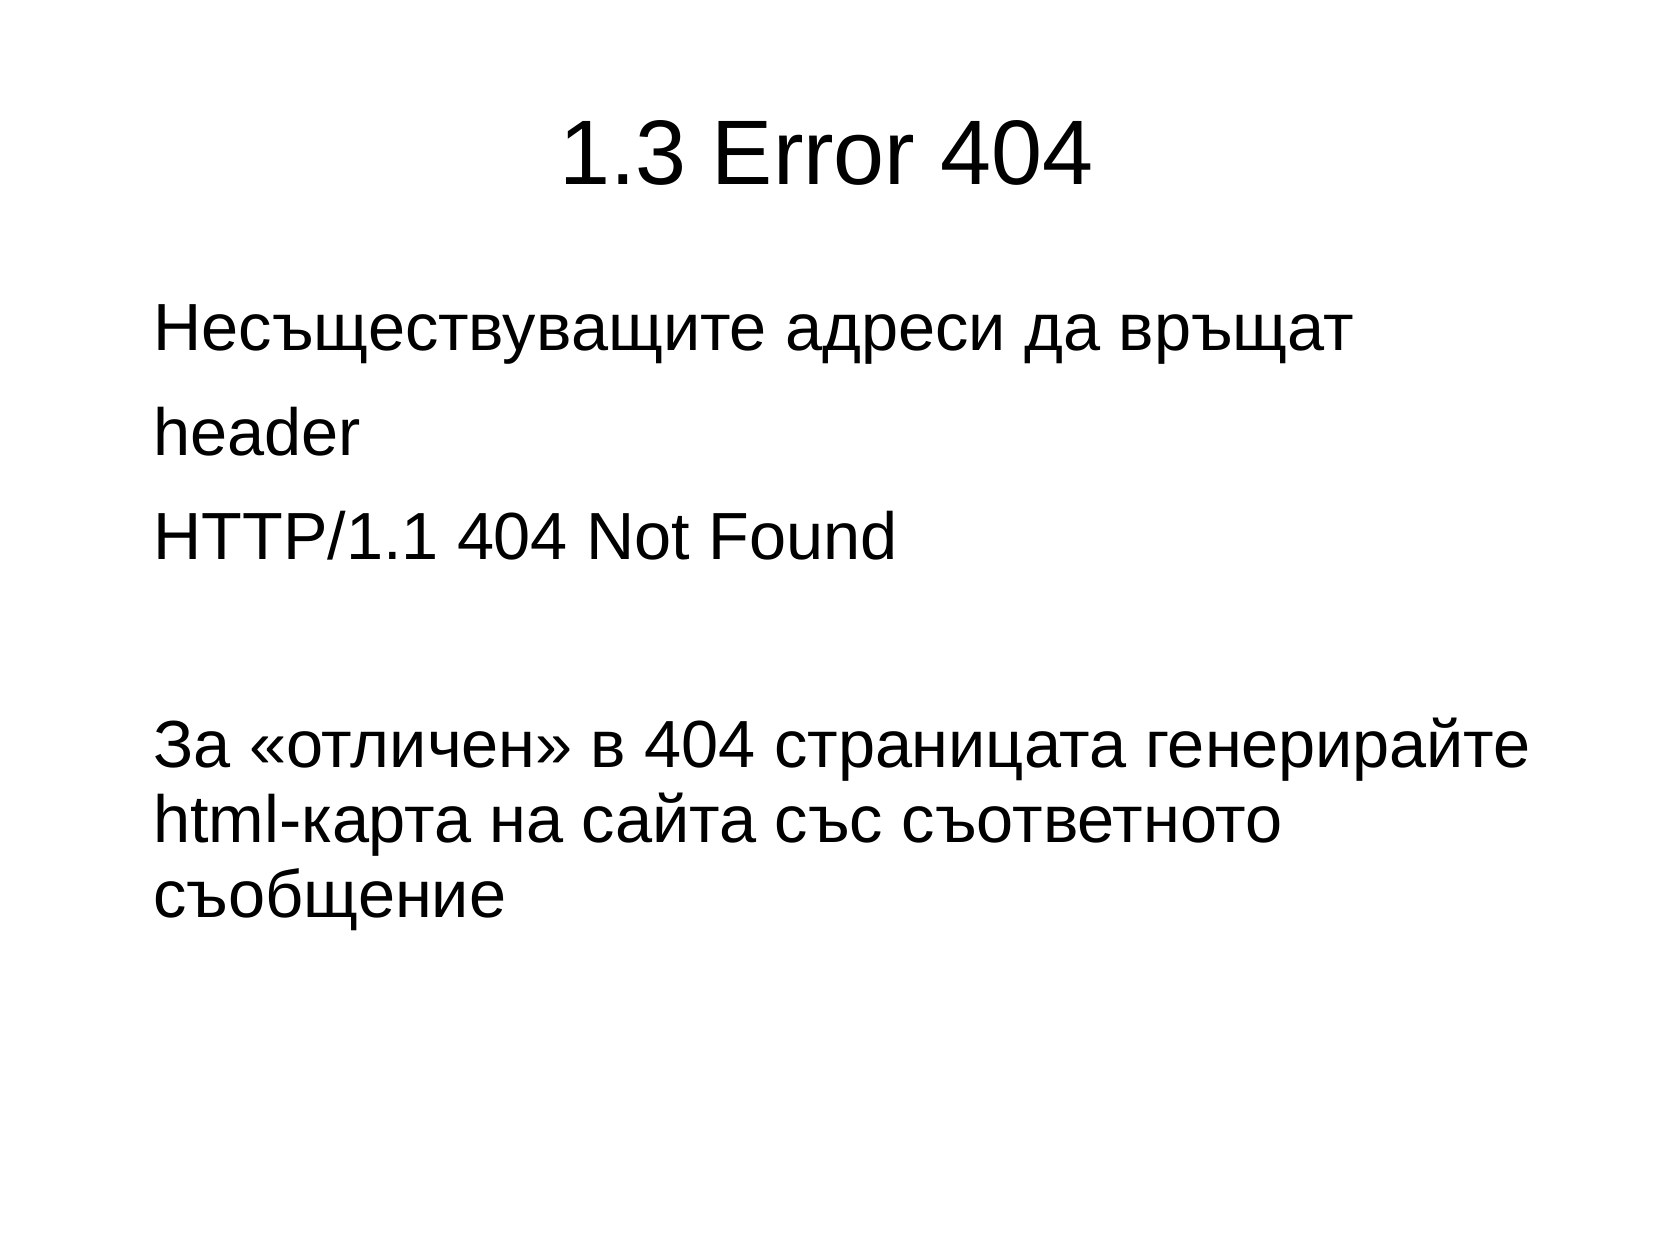

# 1.3 Error 404
Несъществуващите адреси да връщат
header
HTTP/1.1 404 Not Found
За «отличен» в 404 страницата генерирайте html-карта на сайта със съответното съобщение